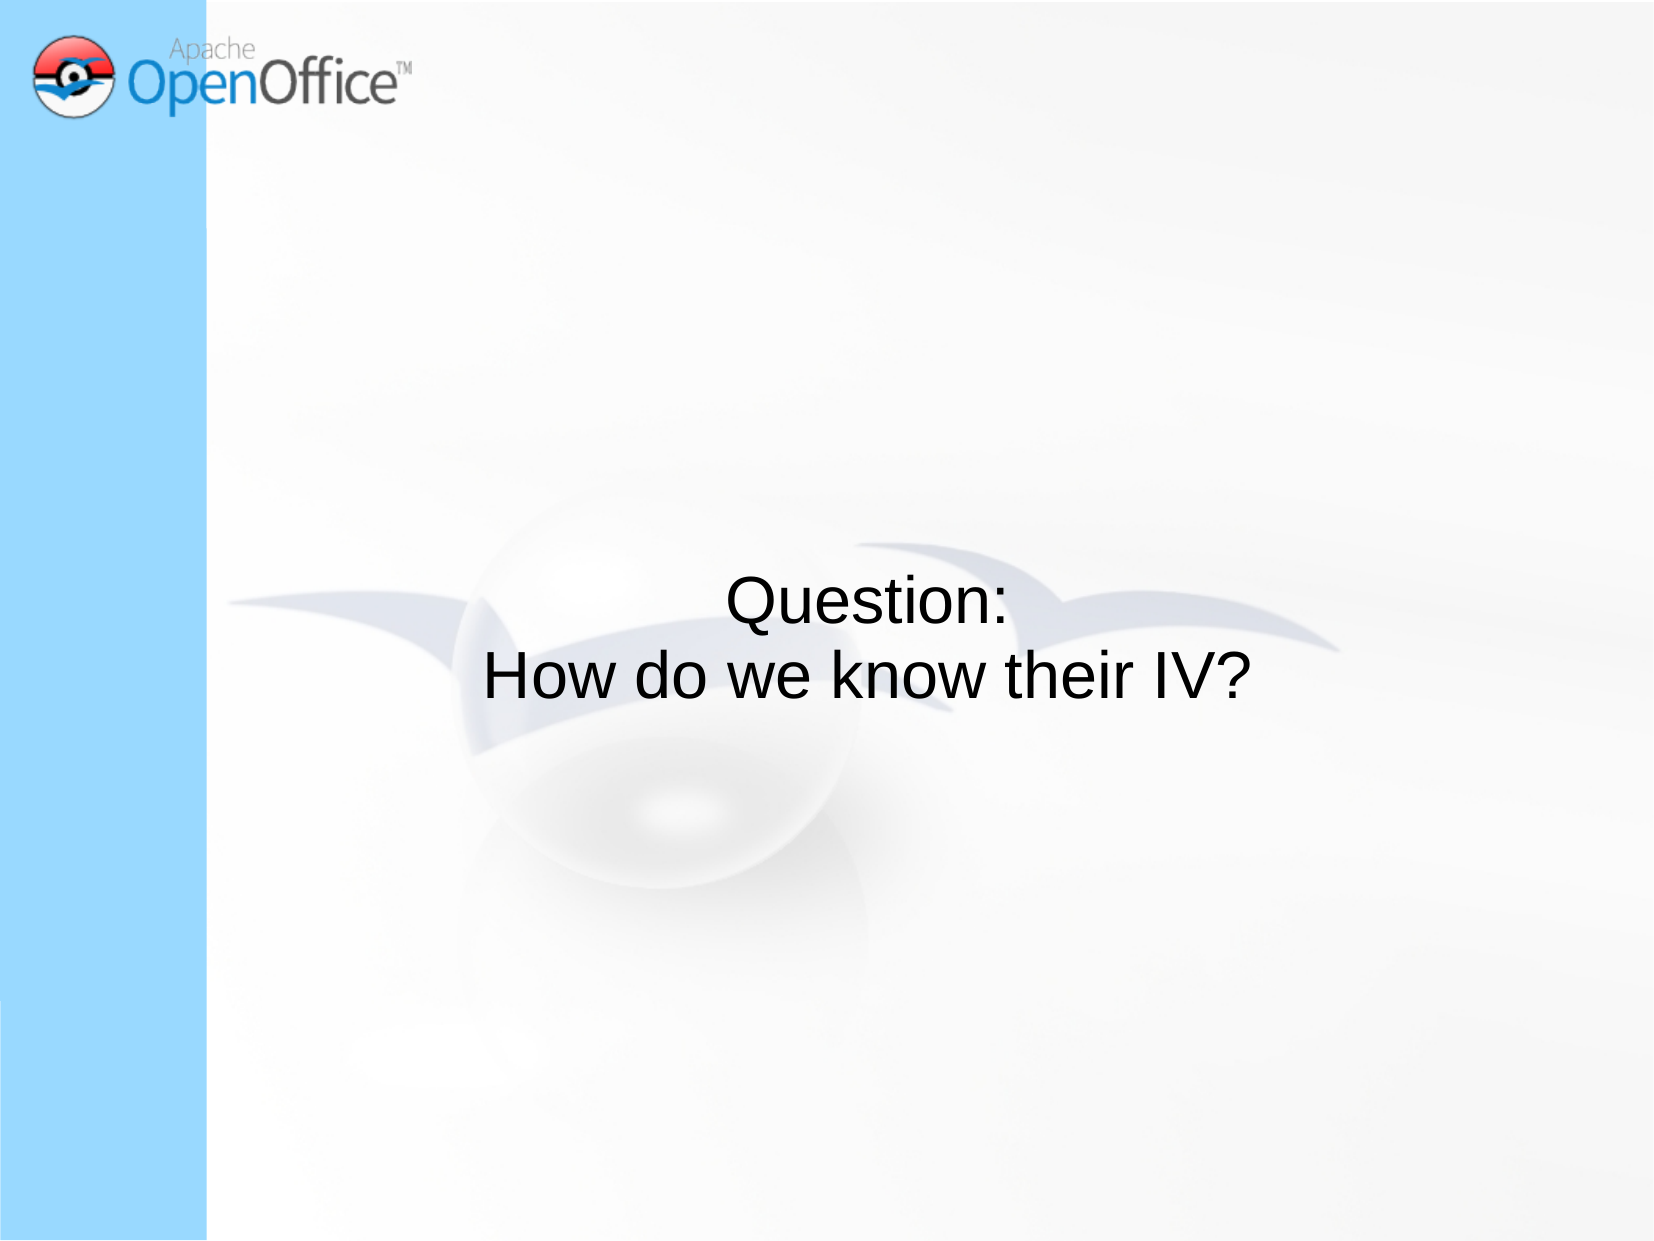

# Question:
How do we know their IV?